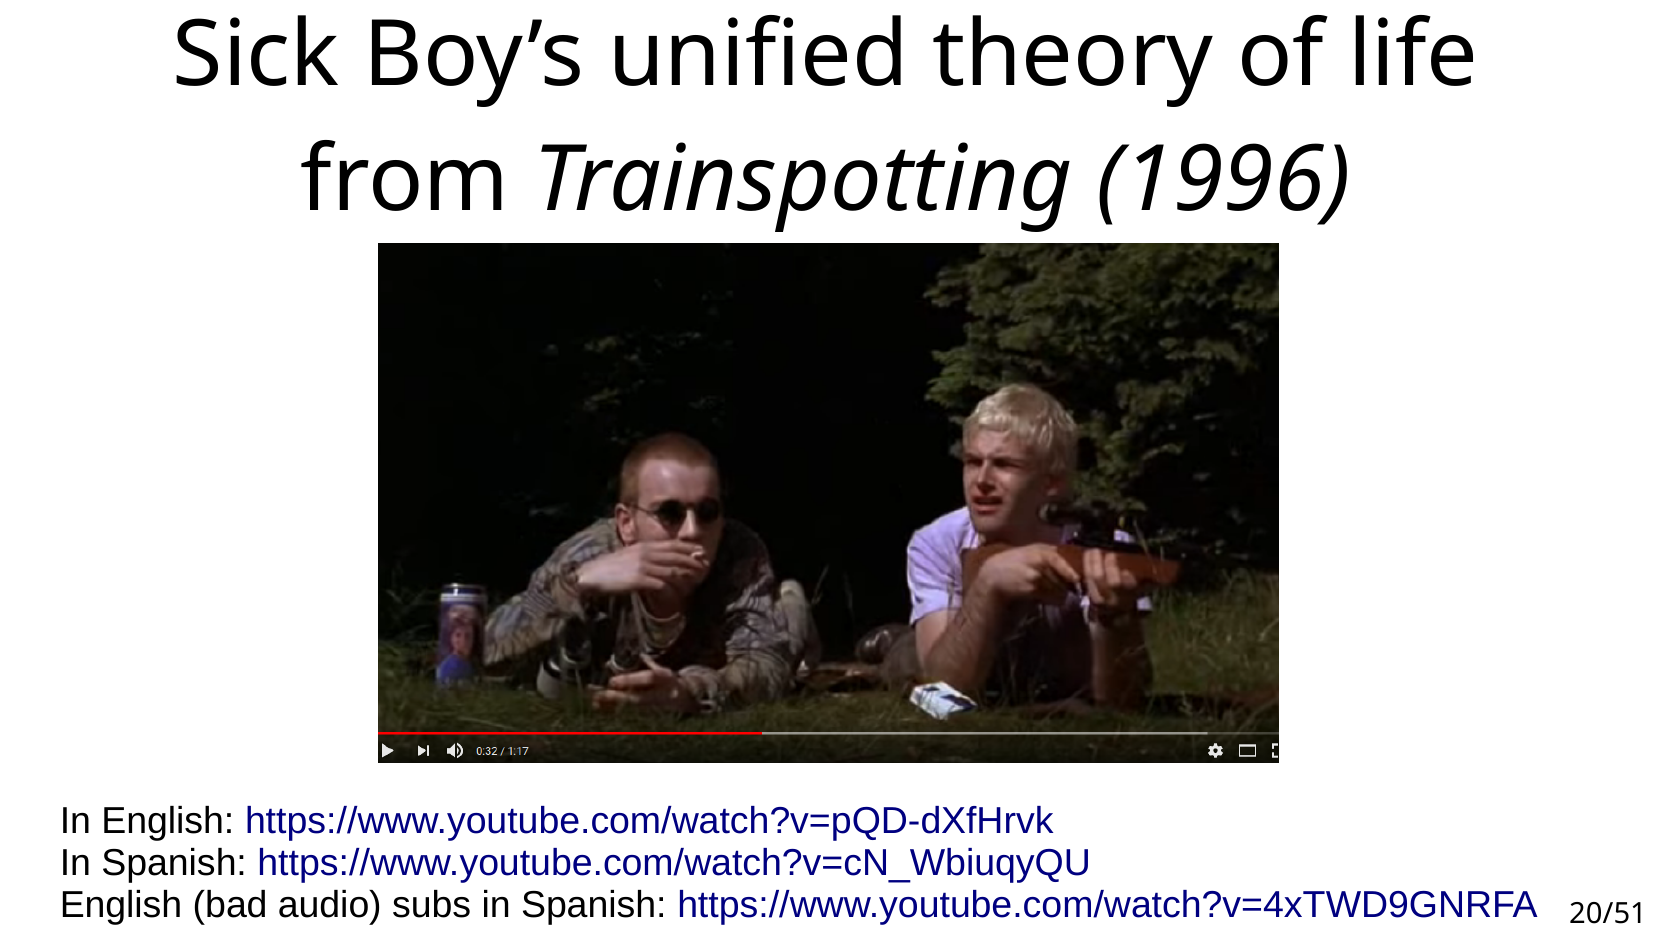

# Sick Boy’s unified theory of life from Trainspotting (1996)
In English: https://www.youtube.com/watch?v=pQD-dXfHrvk
In Spanish: https://www.youtube.com/watch?v=cN_WbiuqyQU
English (bad audio) subs in Spanish: https://www.youtube.com/watch?v=4xTWD9GNRFA
20